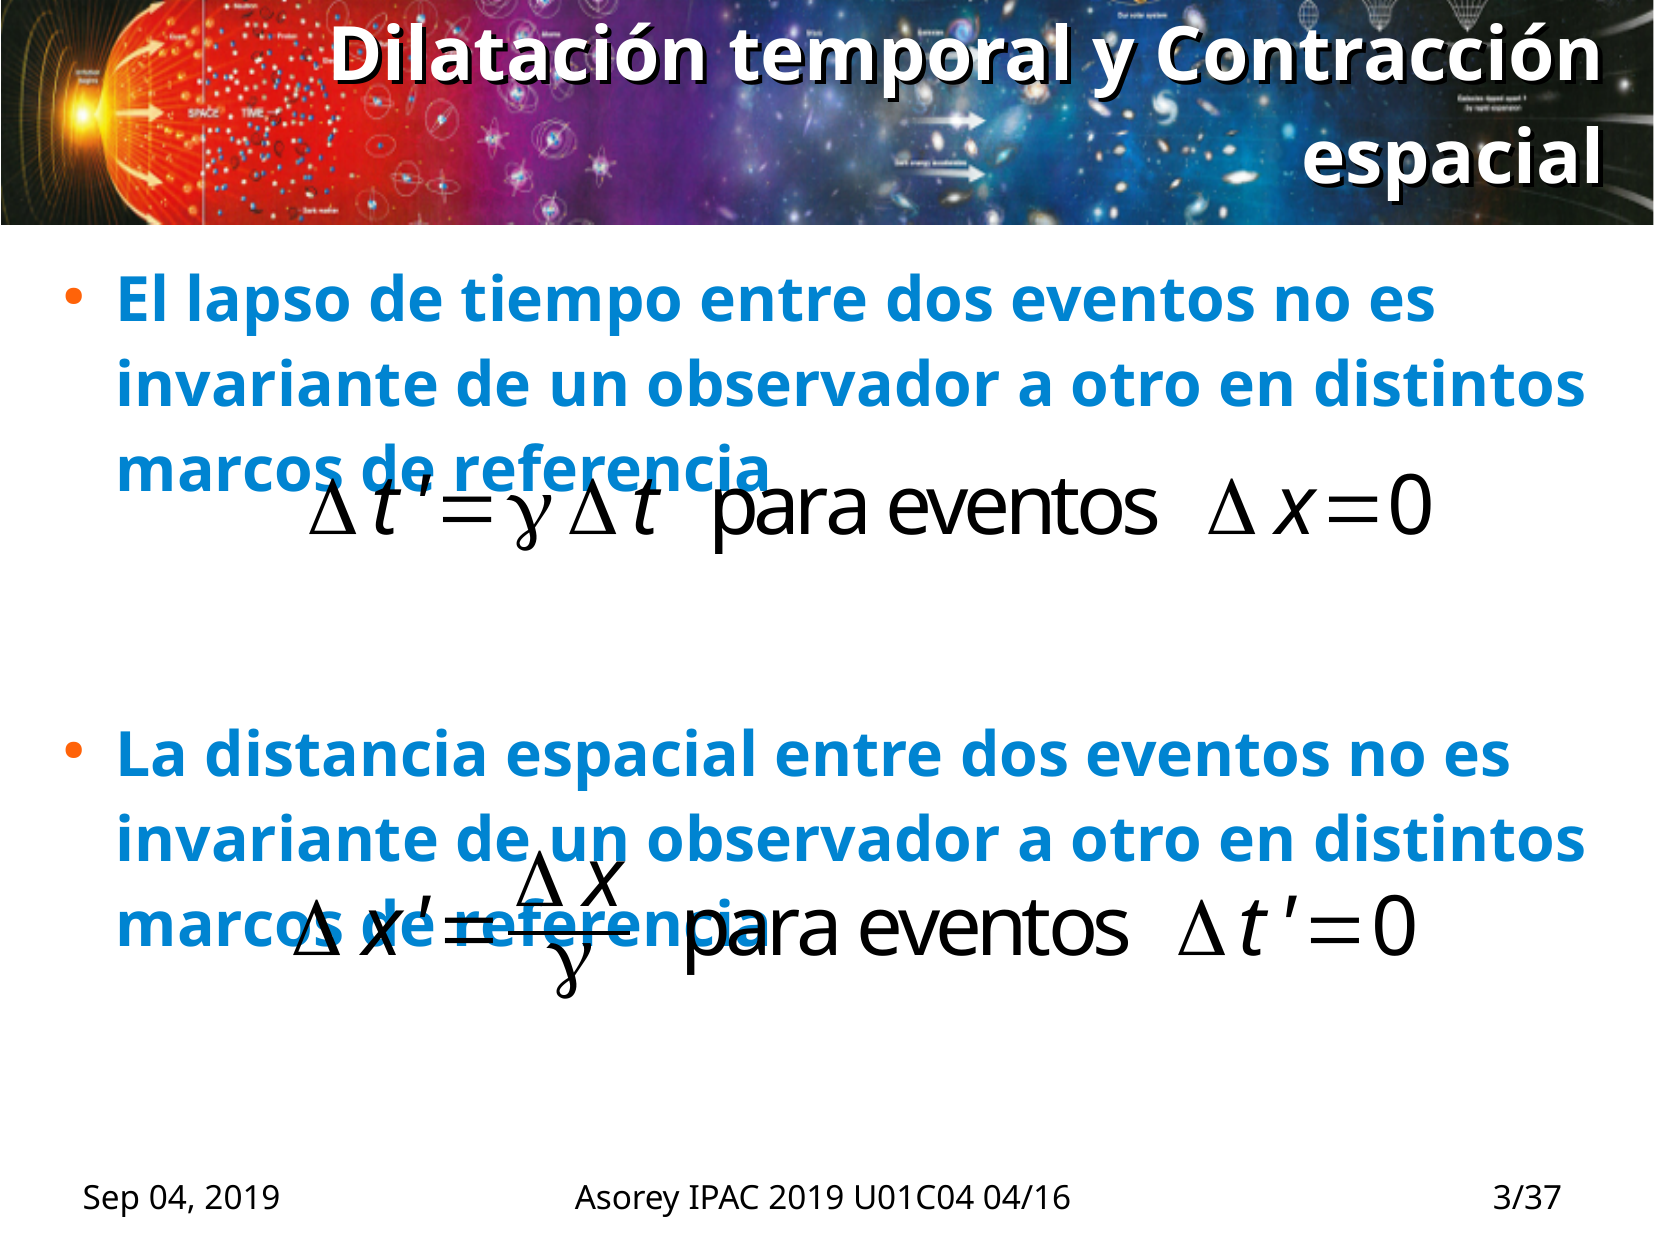

# Dilatación temporal y Contracción espacial
El lapso de tiempo entre dos eventos no es invariante de un observador a otro en distintos marcos de referencia
La distancia espacial entre dos eventos no es invariante de un observador a otro en distintos marcos de referencia
Sep 04, 2019
Asorey IPAC 2019 U01C04 04/16
3